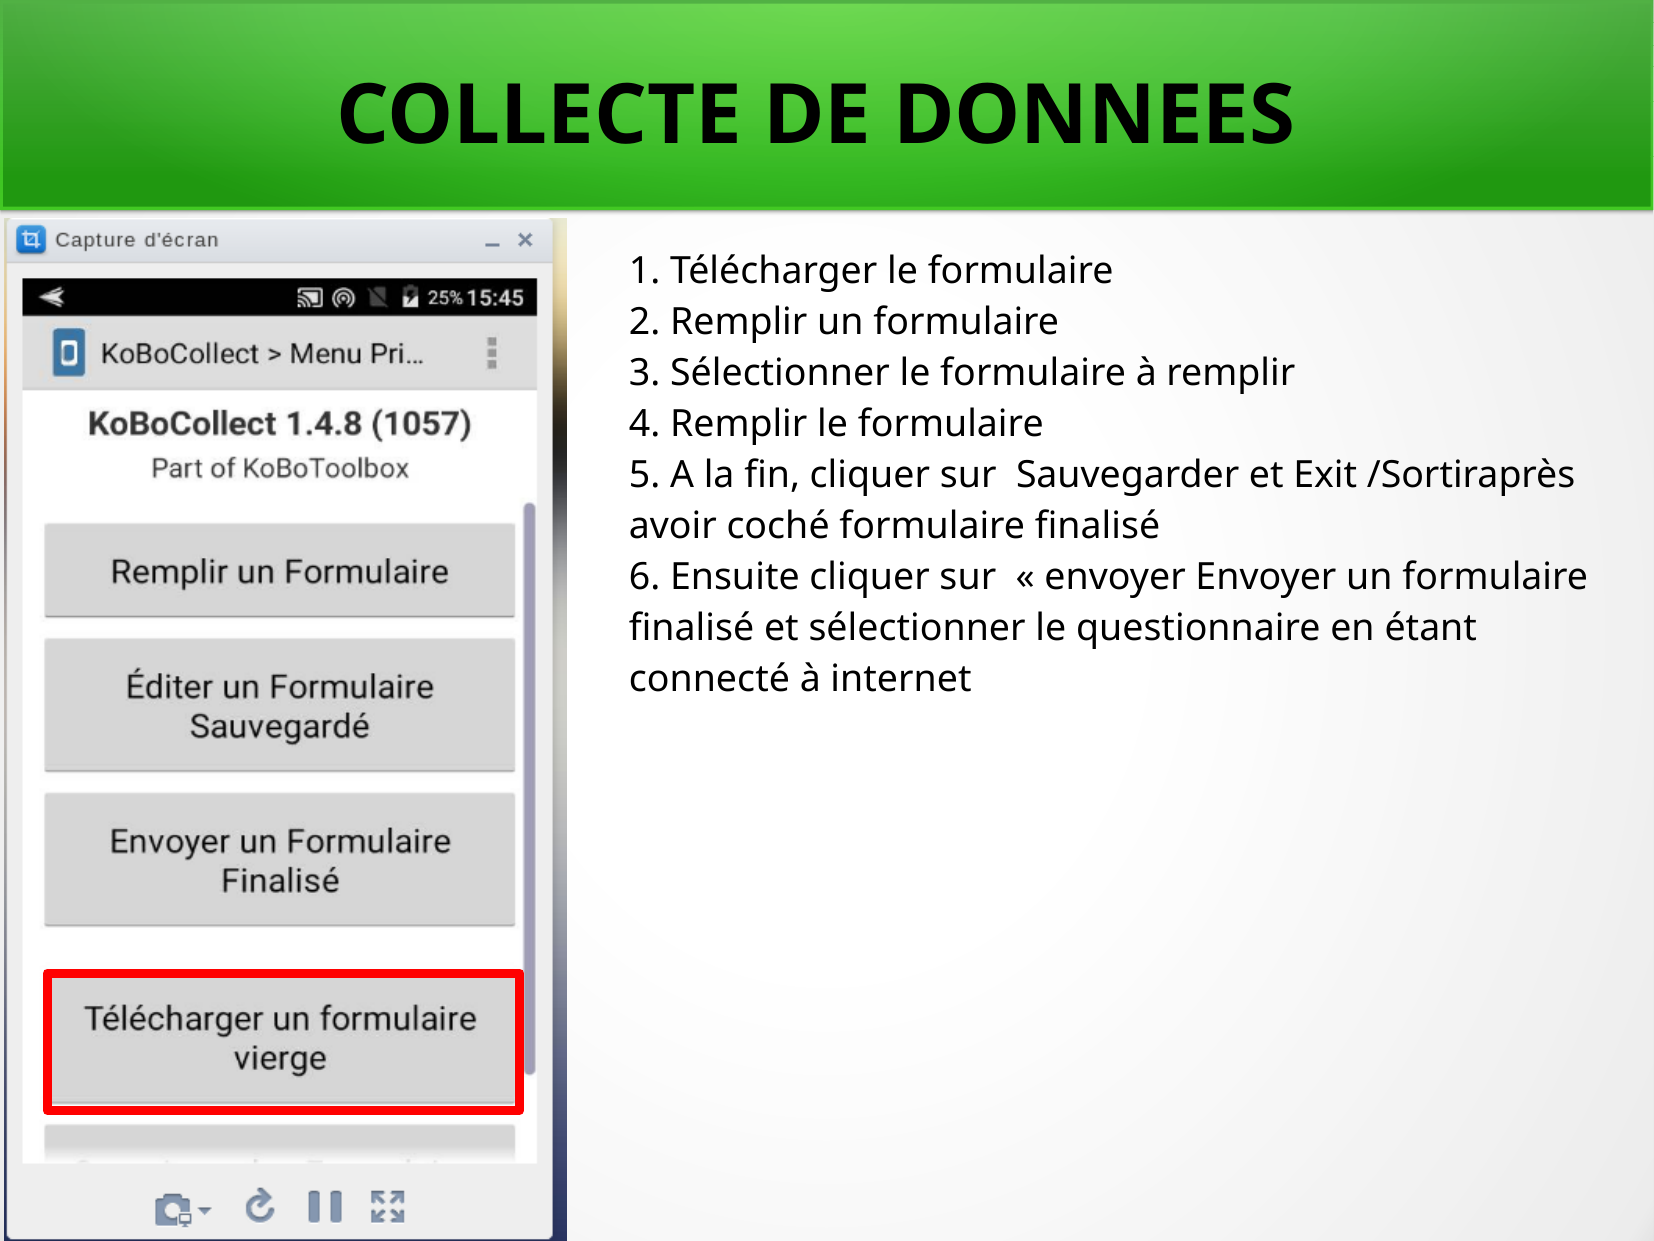

COLLECTE DE DONNEES
1. Télécharger le formulaire
2. Remplir un formulaire
3. Sélectionner le formulaire à remplir
4. Remplir le formulaire
5. A la fin, cliquer sur Sauvegarder et Exit /Sortiraprès avoir coché formulaire finalisé
6. Ensuite cliquer sur  « envoyer Envoyer un formulaire finalisé et sélectionner le questionnaire en étant connecté à internet